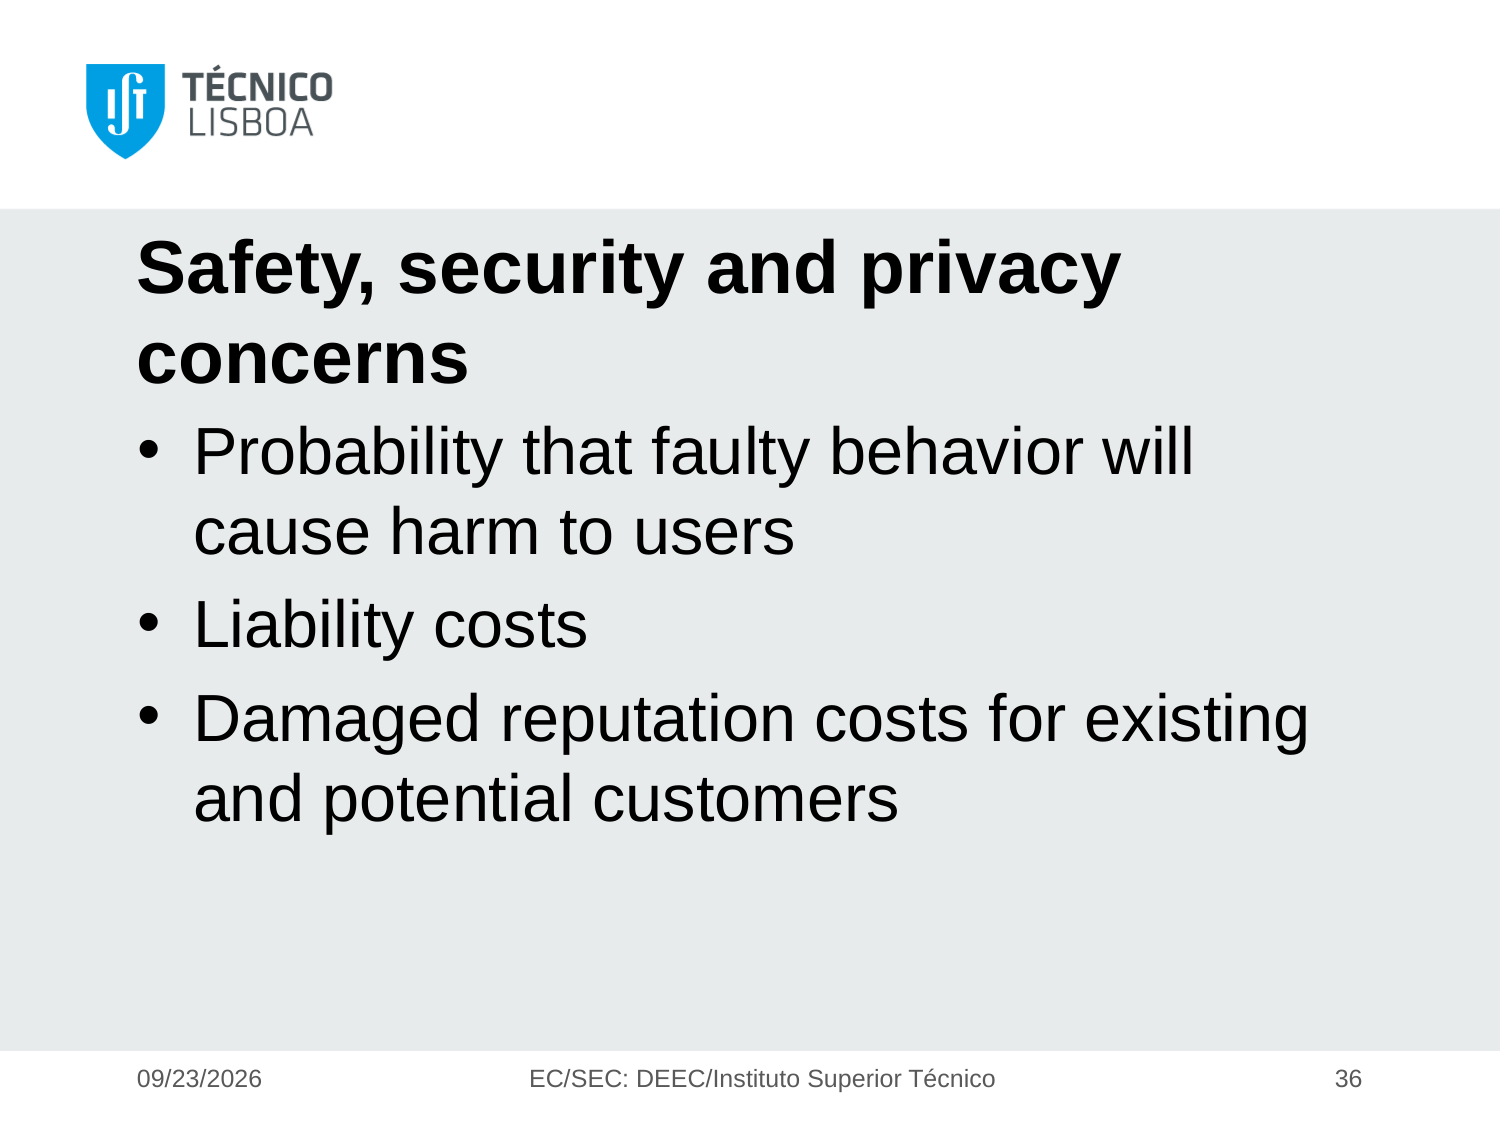

# Safety, security and privacy concerns
Probability that faulty behavior will cause harm to users
Liability costs
Damaged reputation costs for existing and potential customers
EC/SEC: DEEC/Instituto Superior Técnico